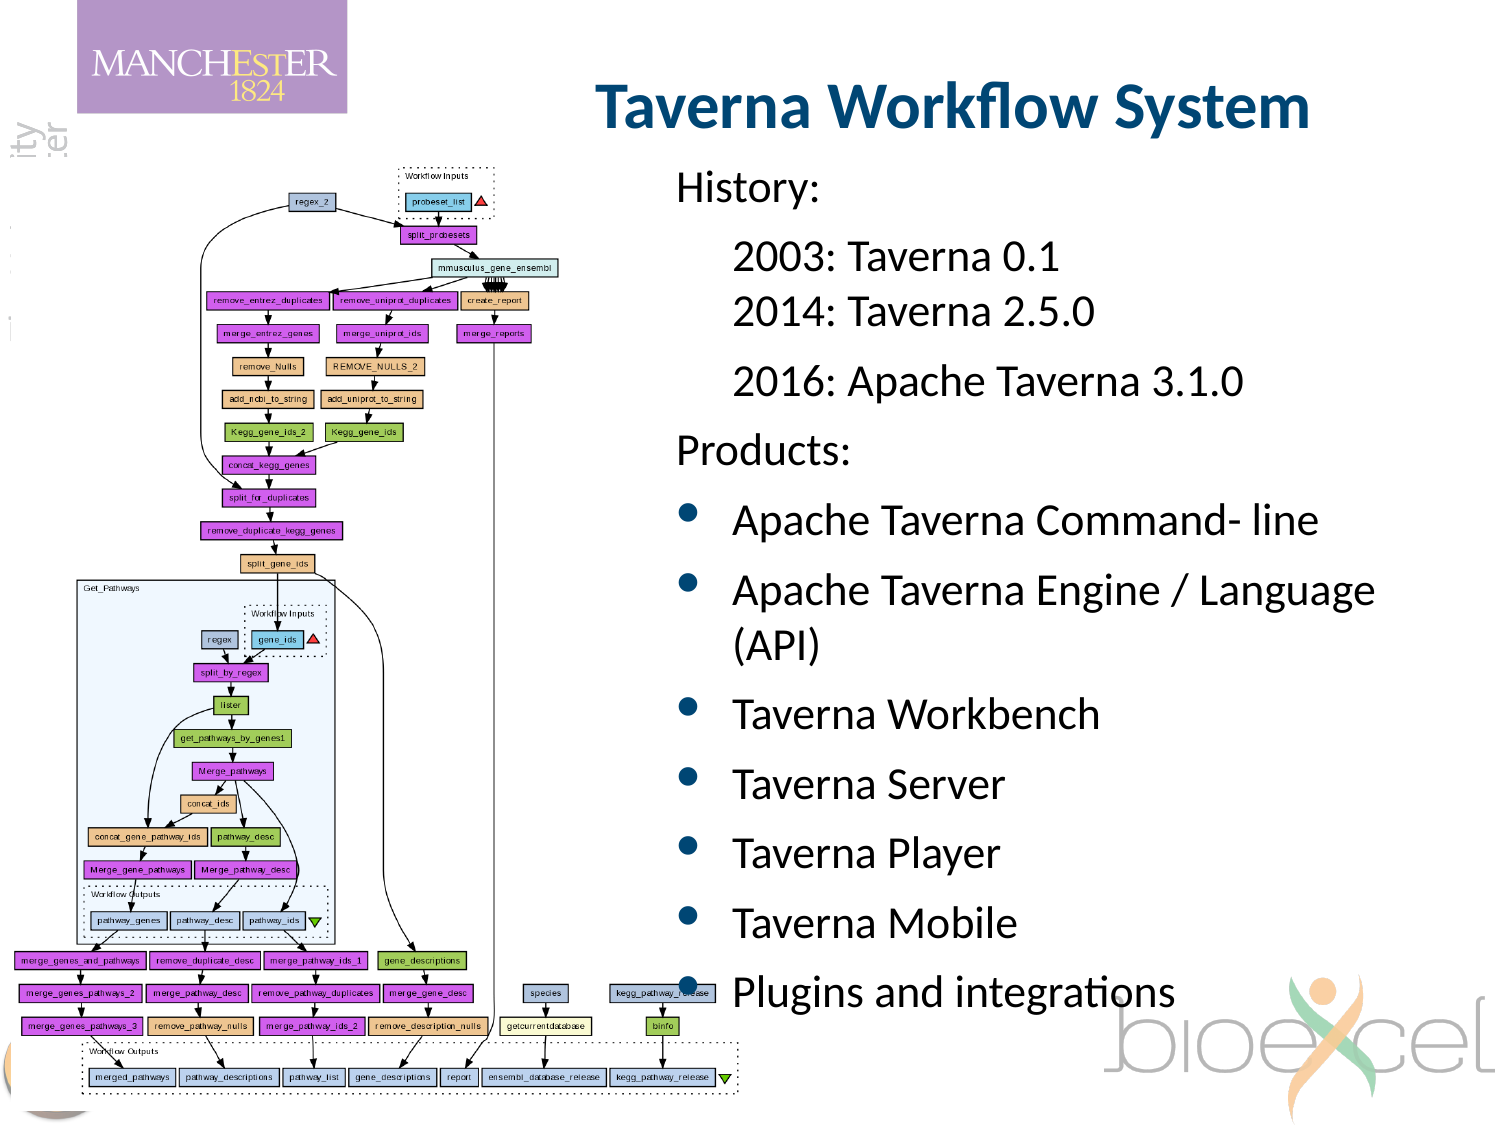

Taverna Workflow System
History:
2003: Taverna 0.1
2014: Taverna 2.5.0
2016: Apache Taverna 3.1.0
Products:
Apache Taverna Command- line
Apache Taverna Engine / Language (API)
Taverna Workbench
Taverna Server
Taverna Player
Taverna Mobile
Plugins and integrations